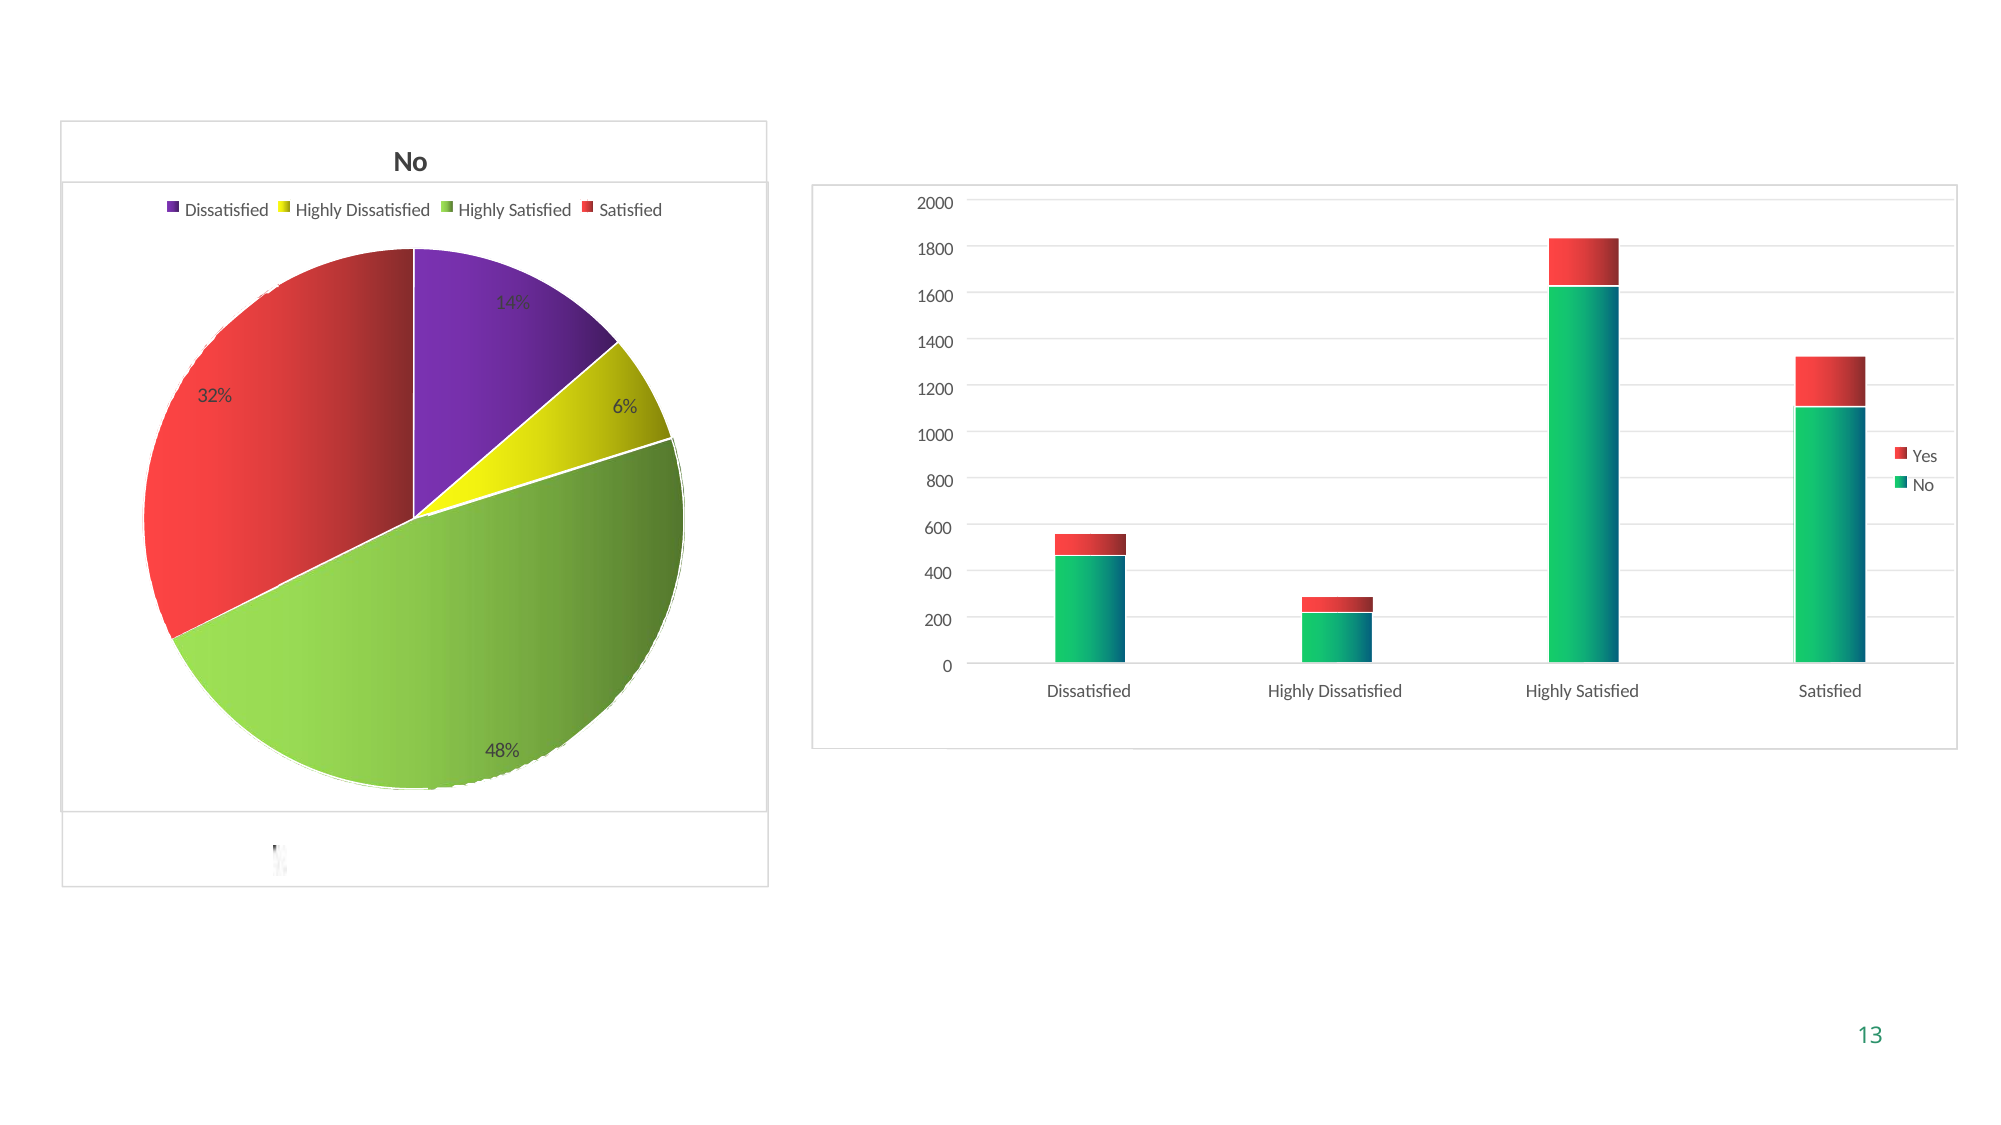

No
Highly Dissatisfied
2000
Dissatisfied
Highly Satisfied
Satisfied
1800
1600
14%
1400
1200
32%
6%
1000
Yes
No
800
600
400
200
0
Dissatisfied
Highly Dissatisfied
Highly Satisfied
Satisfied
48%